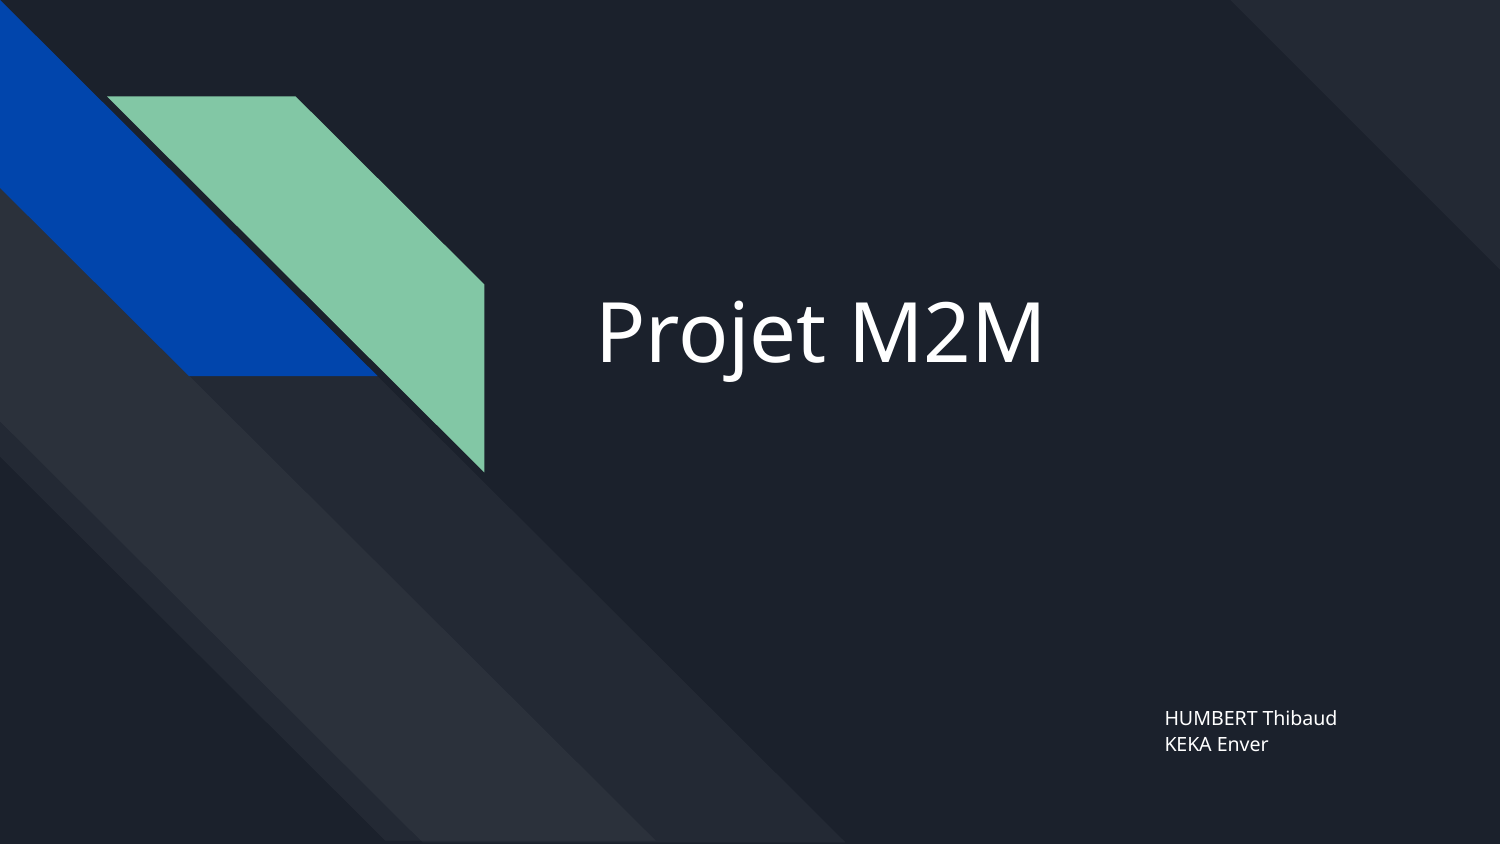

# Projet M2M
HUMBERT Thibaud
KEKA Enver